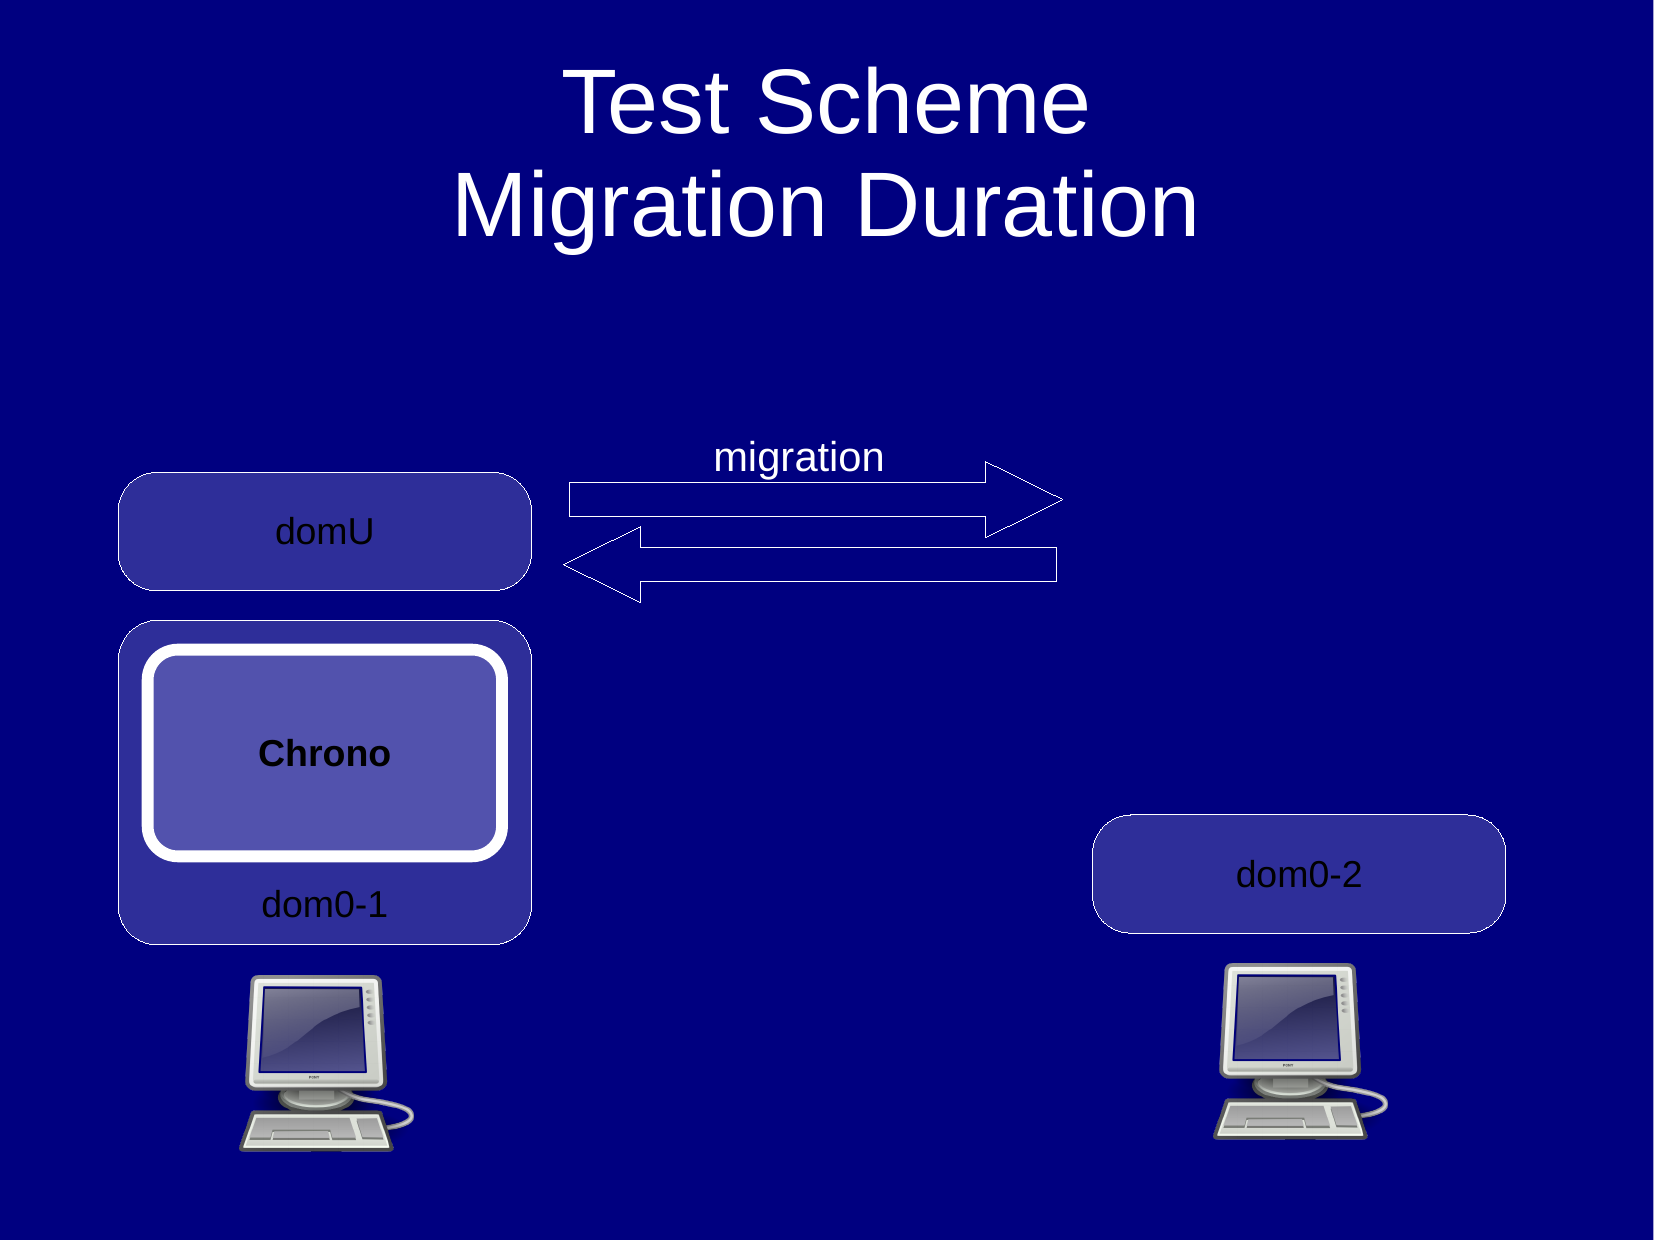

# Test Scheme Migration Duration
migration
domU
dom0-1
Chrono
dom0-2